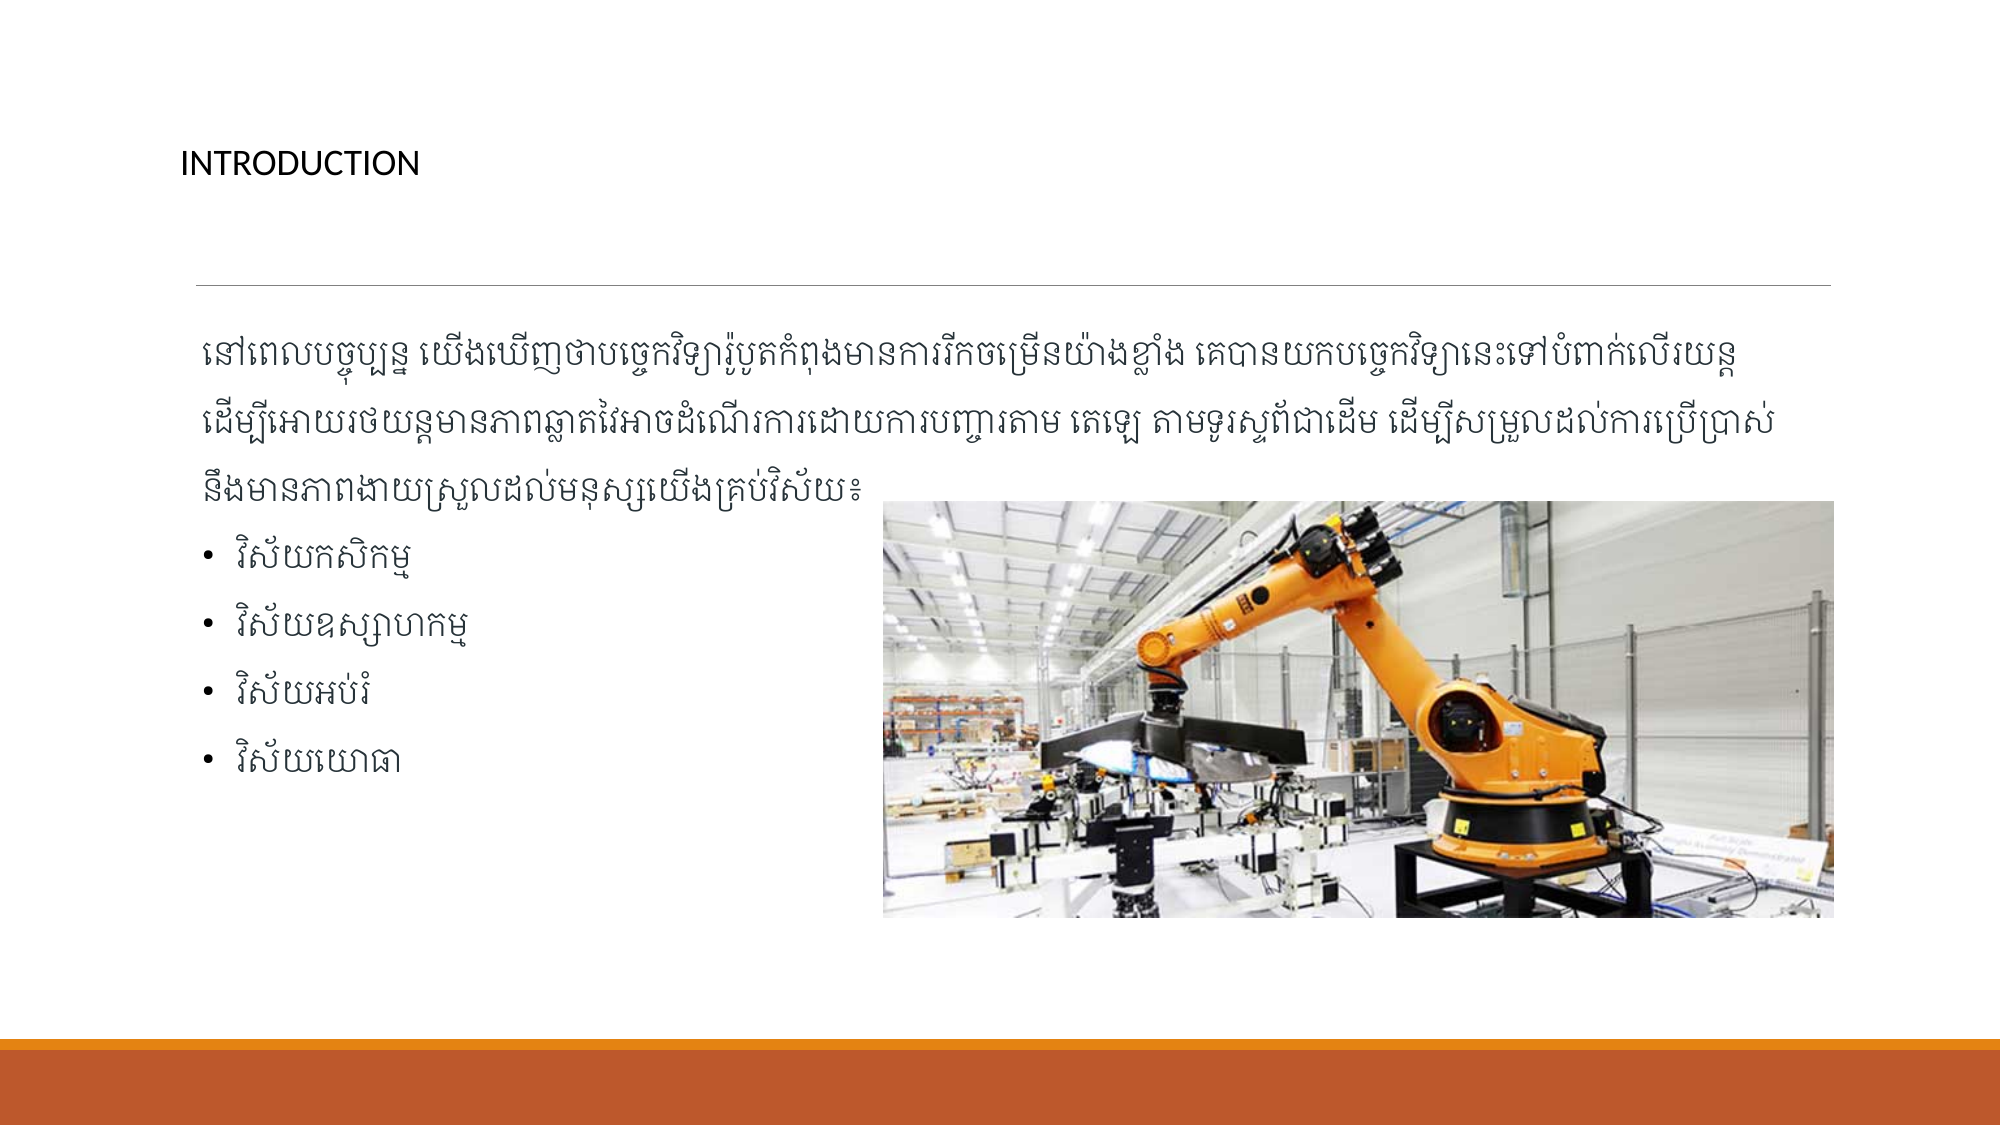

# INTRODUCTION
នៅពេលបច្ចុប្បន្ន យើងឃើញថាបច្ចេកវិទ្យារ៉ូបូតកំពុងមានការរីកចម្រើនយ៉ាងខ្លាំង គេបានយកបច្ចេកវិទ្យានេះទៅបំពាក់លើរយន្ត ដើម្បីអោយរថយន្តមានភាពឆ្លាតវៃអាចដំណើរការដោយការបញ្ចារតាម​ តេឡេ តាមទូរស្ទព័ជាដើម ដើម្បីសម្រួលដល់ការប្រើប្រាស់​ នឹងមានភាពងាយស្រួលដល់មនុស្សយើងគ្រប់វិស័យ៖
វិស័យកសិកម្ម
វិស័យឧស្សាហកម្ម
វិស័យអប់រំ
វិស័យយោធា